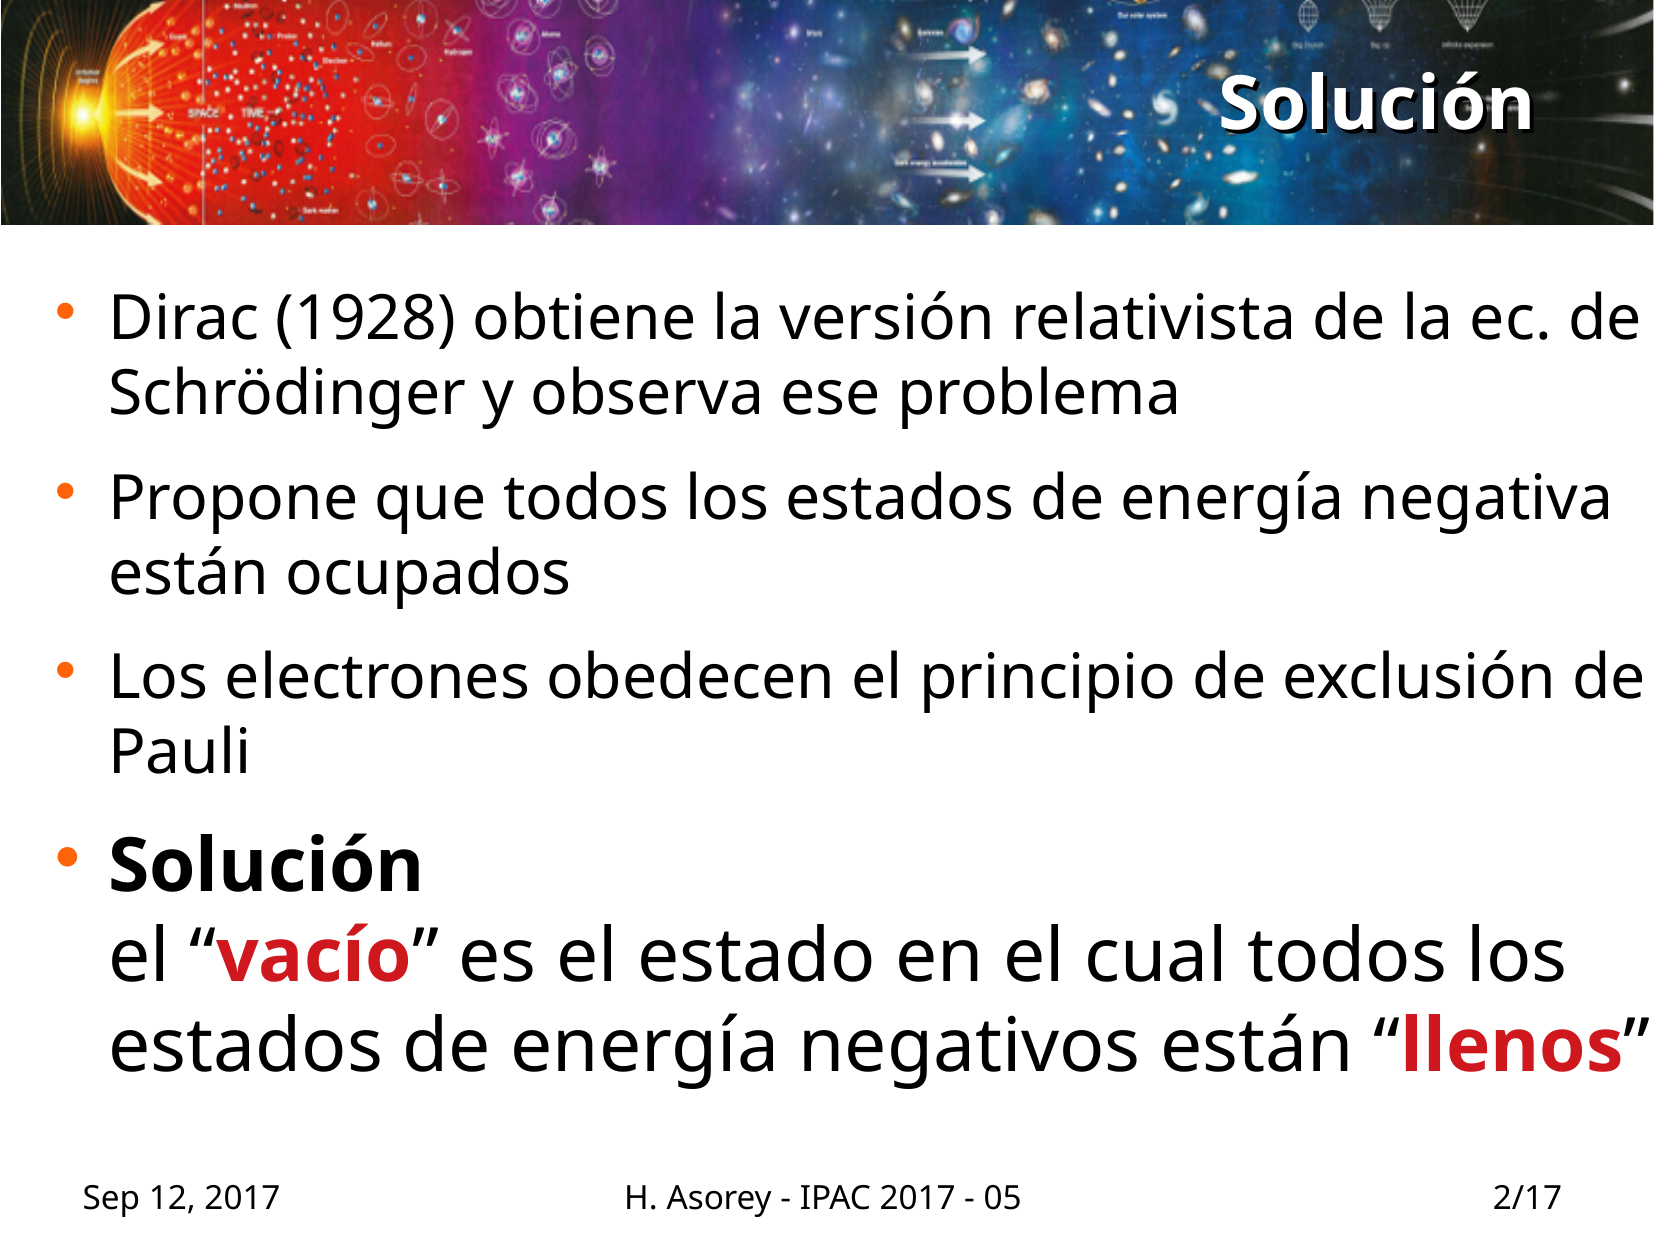

# Solución
Dirac (1928) obtiene la versión relativista de la ec. de Schrödinger y observa ese problema
Propone que todos los estados de energía negativa están ocupados
Los electrones obedecen el principio de exclusión de Pauli
Solución
el “vacío” es el estado en el cual todos los estados de energía negativos están “llenos”
Sep 12, 2017
H. Asorey - IPAC 2017 - 05
2